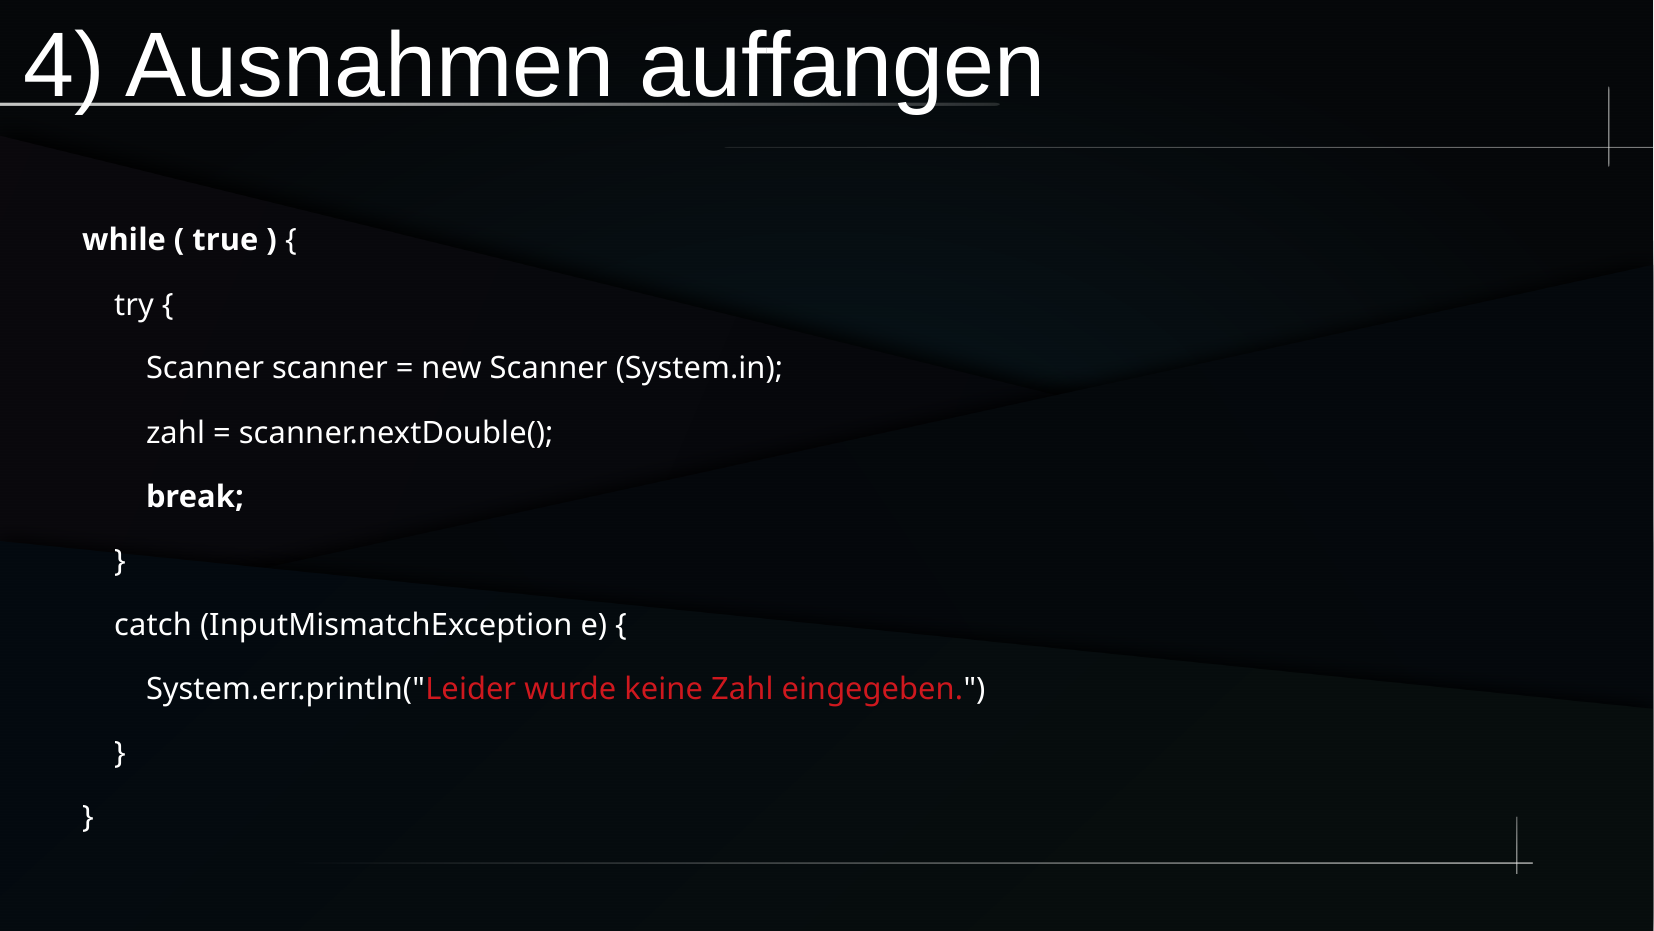

# 4) Ausnahmen auffangen
while ( true ) {
 try {
 Scanner scanner = new Scanner (System.in);
 zahl = scanner.nextDouble();
 break;
 }
 catch (InputMismatchException e) {
 System.err.println("Leider wurde keine Zahl eingegeben.")
 }
}